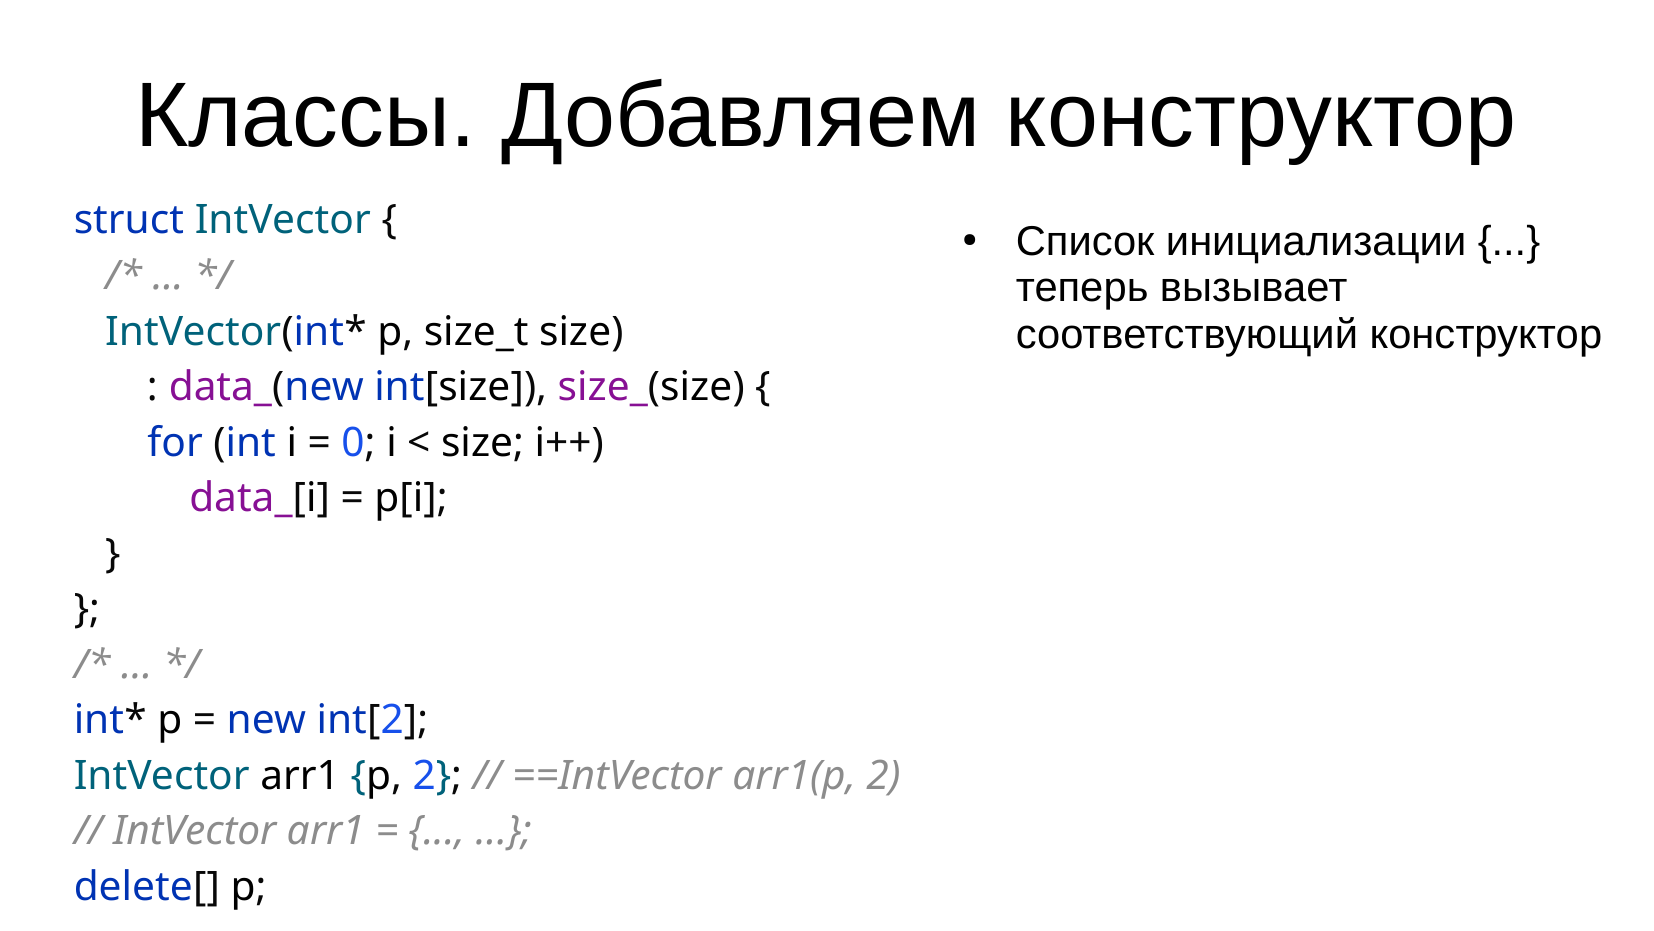

# Классы. Добавляем конструктор
struct IntVector {
 /* ... */
 IntVector(int* p, size_t size)
 : data_(new int[size]), size_(size) {
 for (int i = 0; i < size; i++)
 data_[i] = p[i];
 }
};
/* ... */
int* p = new int[2];
IntVector arr1 {p, 2}; // ==IntVector arr1(p, 2)
// IntVector arr1 = {..., ...};
delete[] p;
Список инициализации {...} теперь вызывает соответствующий конструктор